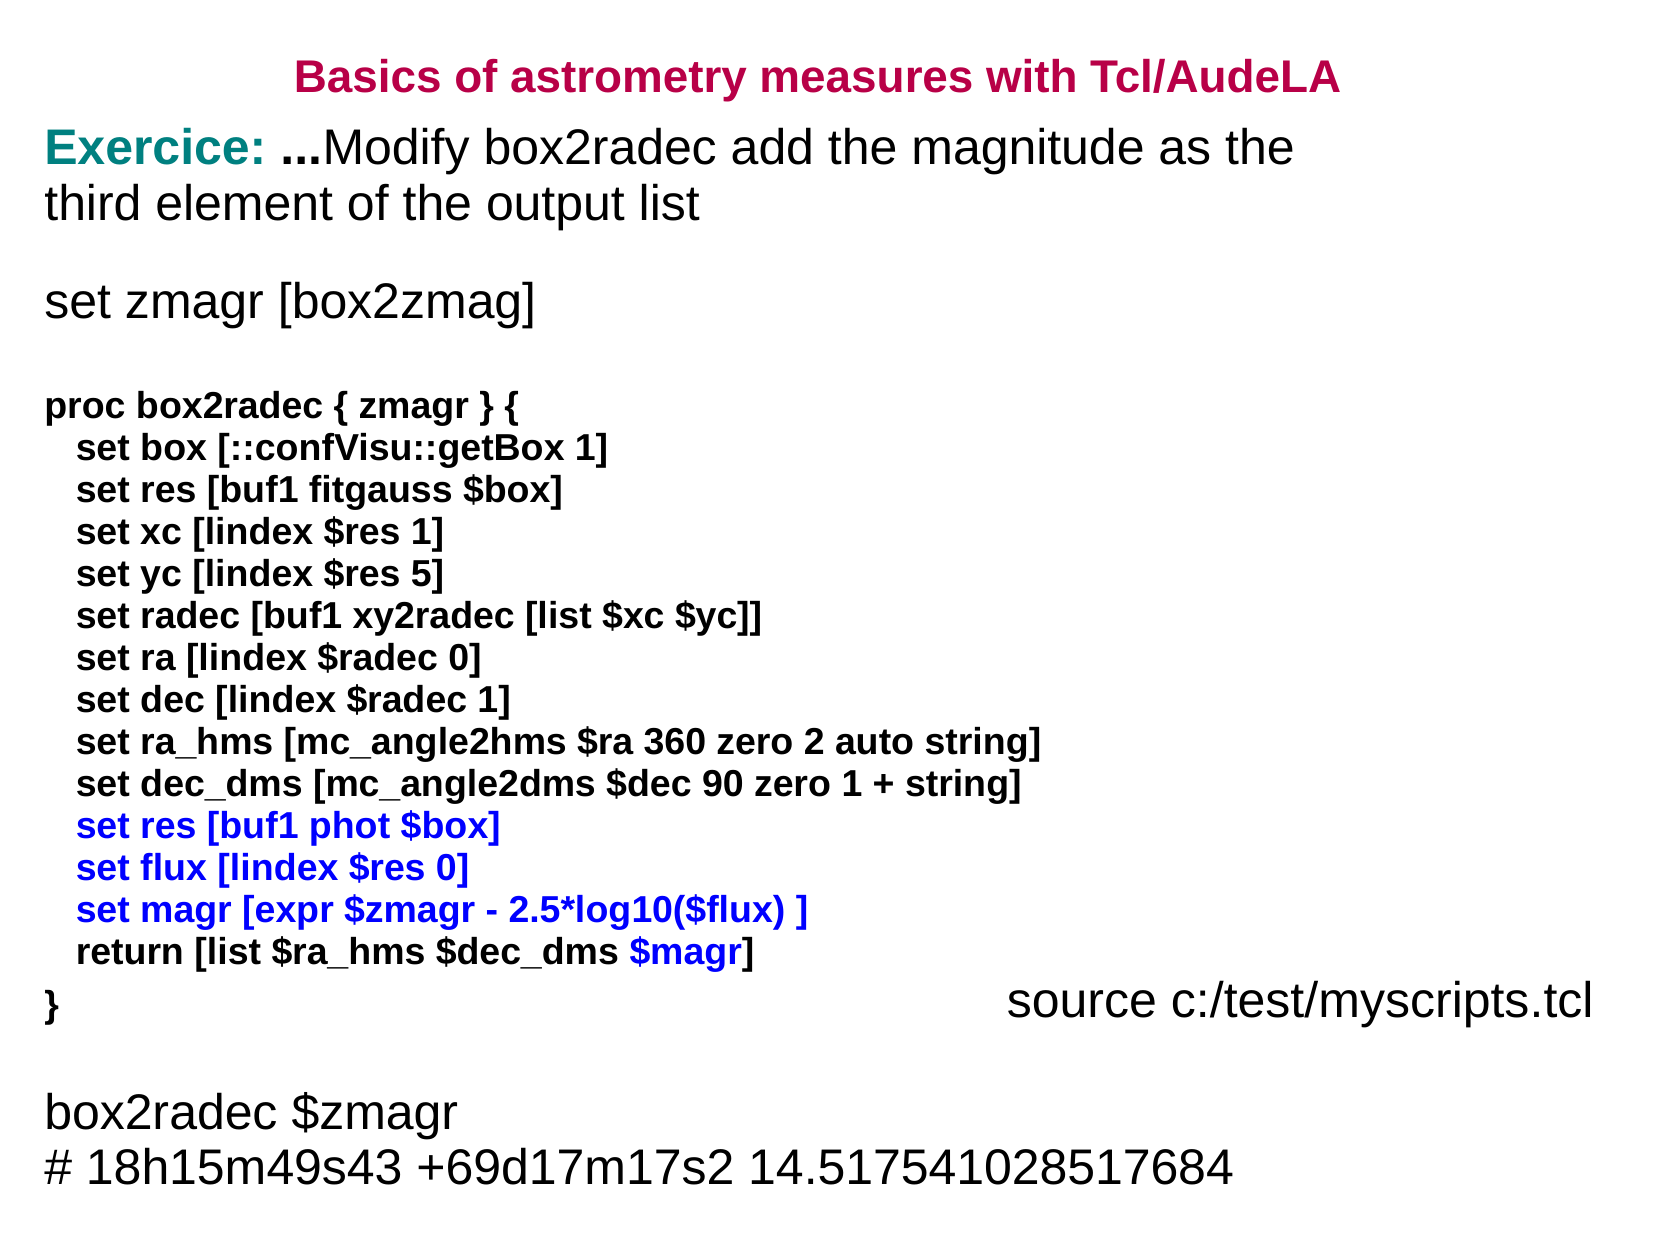

Basics of astrometry measures with Tcl/AudeLA
Exercice: ...Modify box2radec add the magnitude as the
third element of the output list
set zmagr [box2zmag]
proc box2radec { zmagr } {
 set box [::confVisu::getBox 1]
 set res [buf1 fitgauss $box]
 set xc [lindex $res 1]
 set yc [lindex $res 5]
 set radec [buf1 xy2radec [list $xc $yc]]
 set ra [lindex $radec 0]
 set dec [lindex $radec 1]
 set ra_hms [mc_angle2hms $ra 360 zero 2 auto string]
 set dec_dms [mc_angle2dms $dec 90 zero 1 + string]
 set res [buf1 phot $box]
 set flux [lindex $res 0]
 set magr [expr $zmagr - 2.5*log10($flux) ]
 return [list $ra_hms $dec_dms $magr]
} source c:/test/myscripts.tcl
box2radec $zmagr
# 18h15m49s43 +69d17m17s2 14.517541028517684